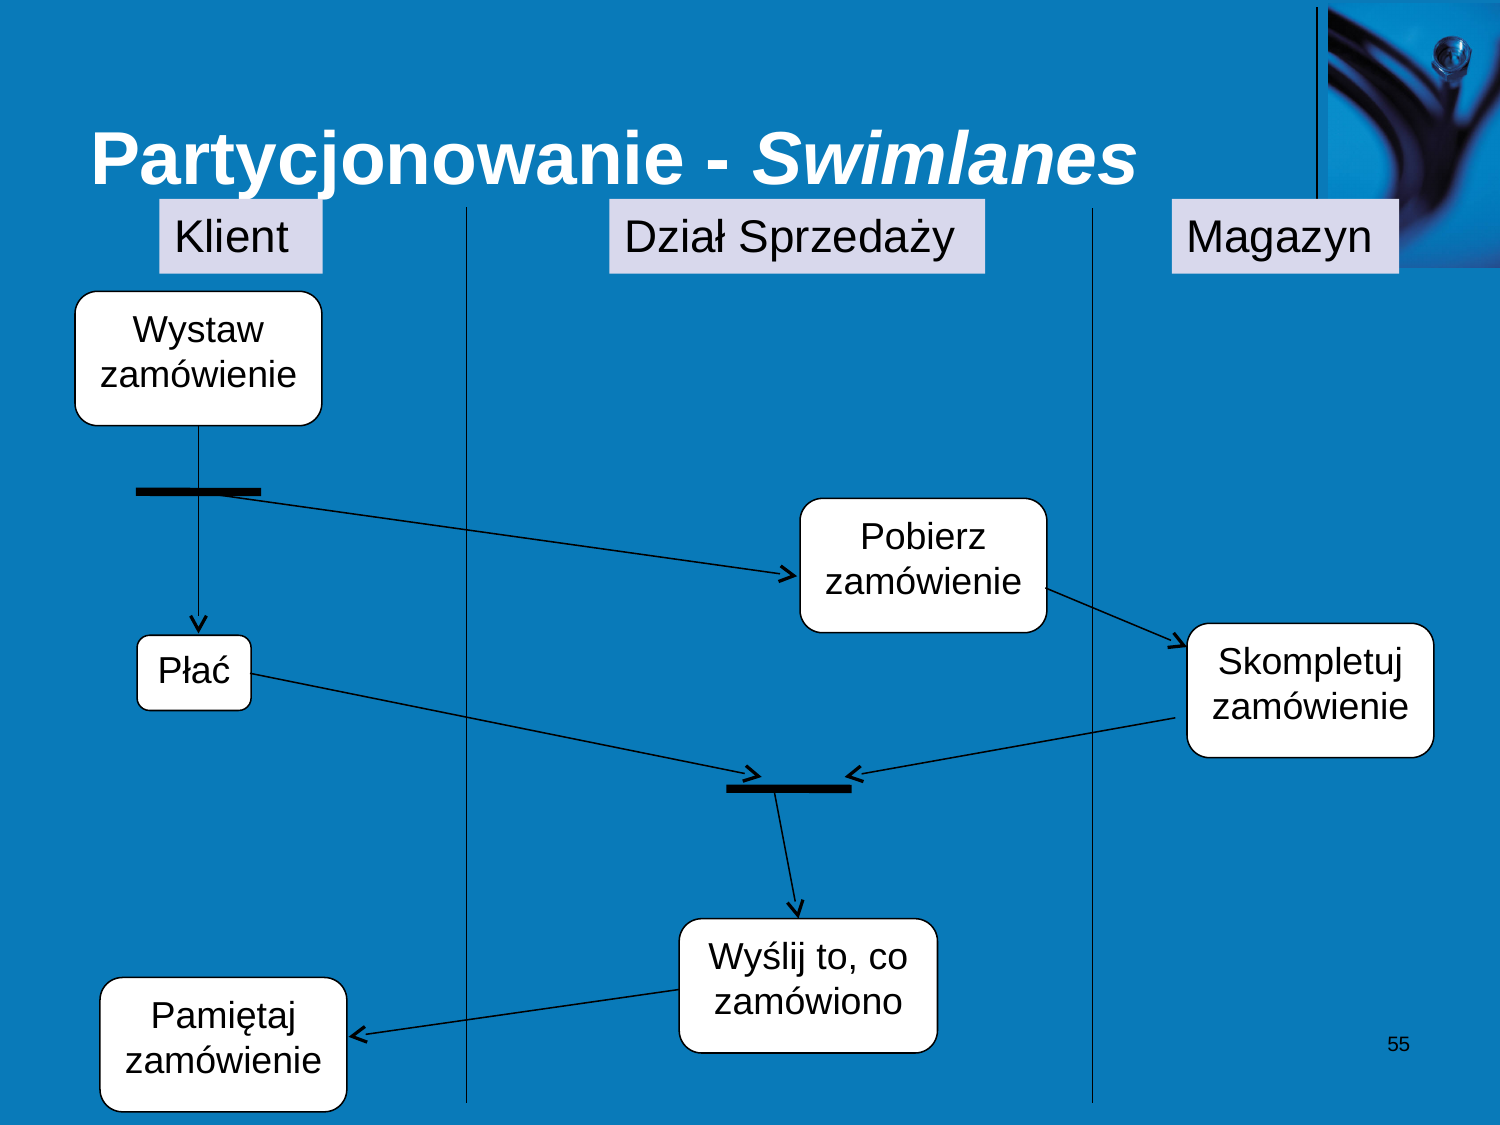

# Partycjonowanie - Swimlanes
Klient
Dział Sprzedaży
Magazyn
Wystaw
zamówienie
Pobierz
zamówienie
Skompletuj
zamówienie
Płać
Wyślij to, co
zamówiono
Pamiętaj
zamówienie
55